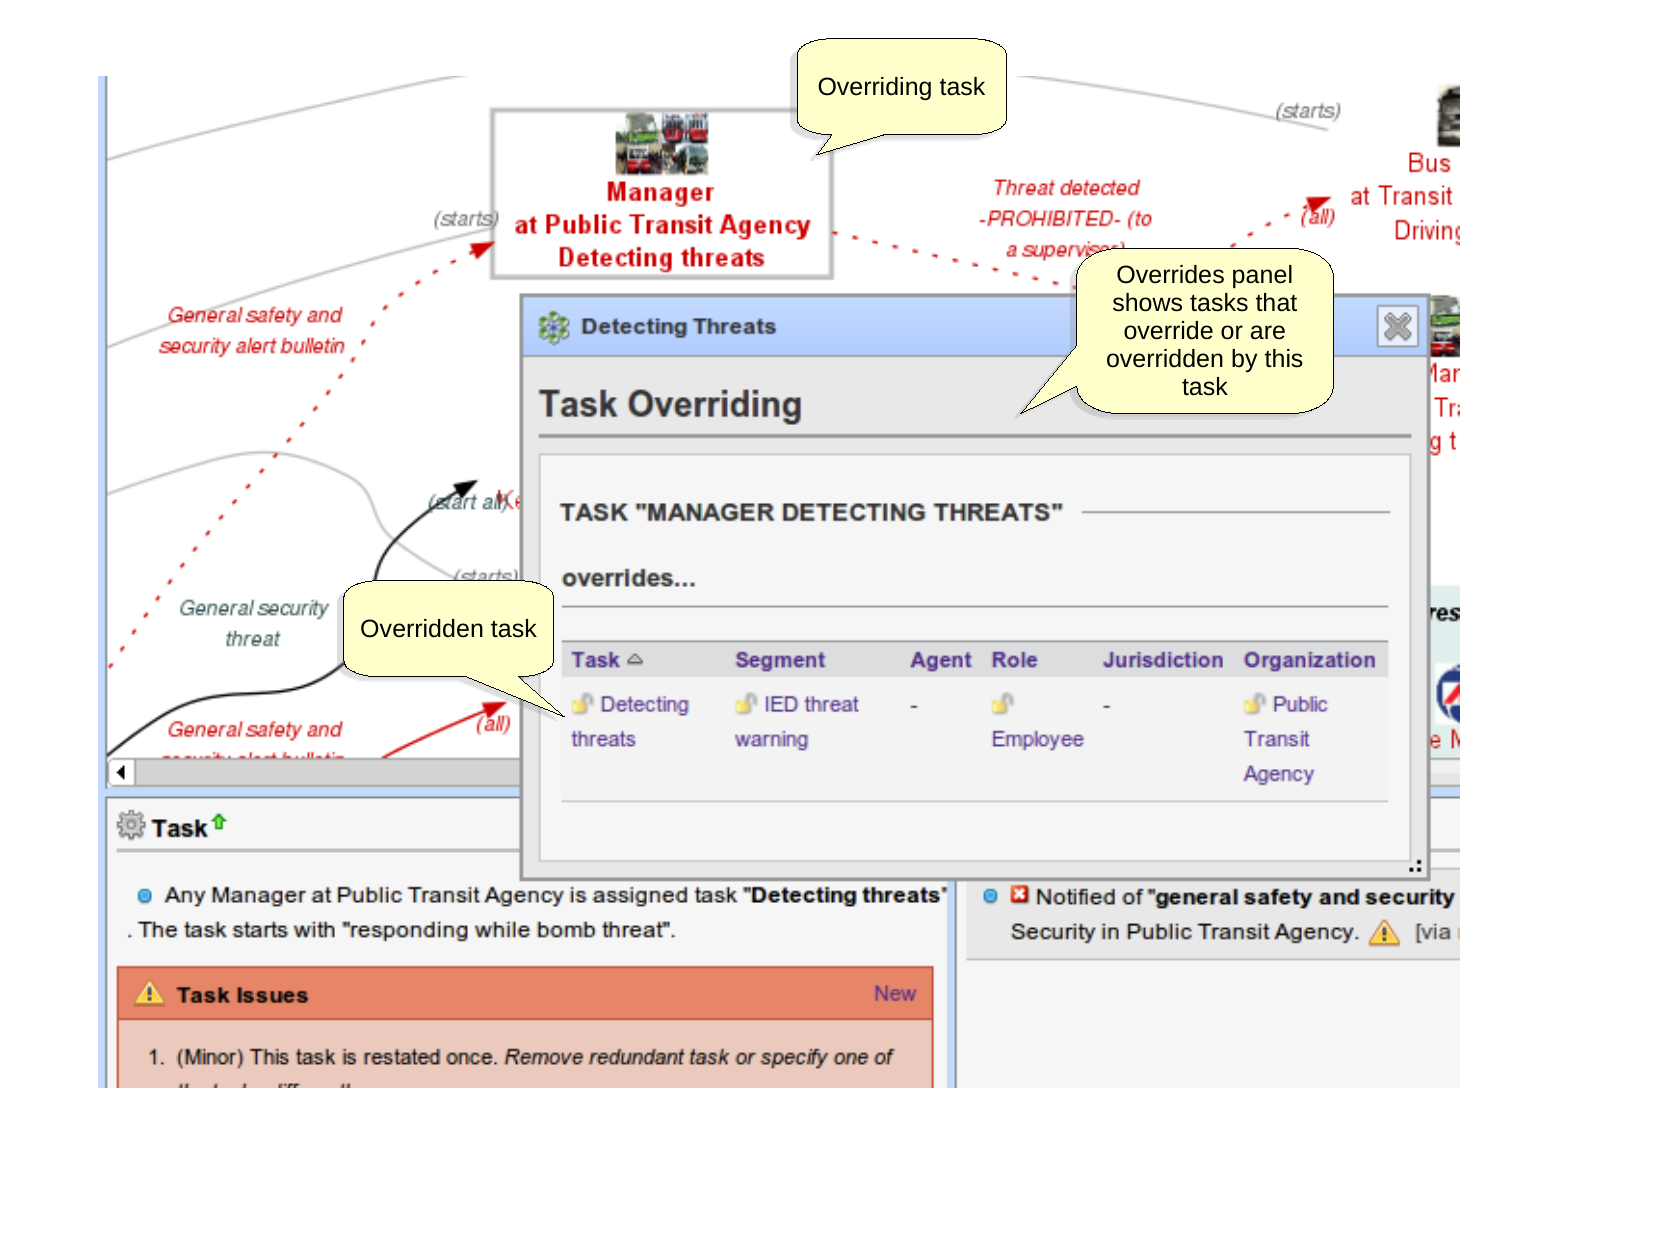

Overriding task
Overrides panel shows tasks that override or are overridden by this task
Overridden task